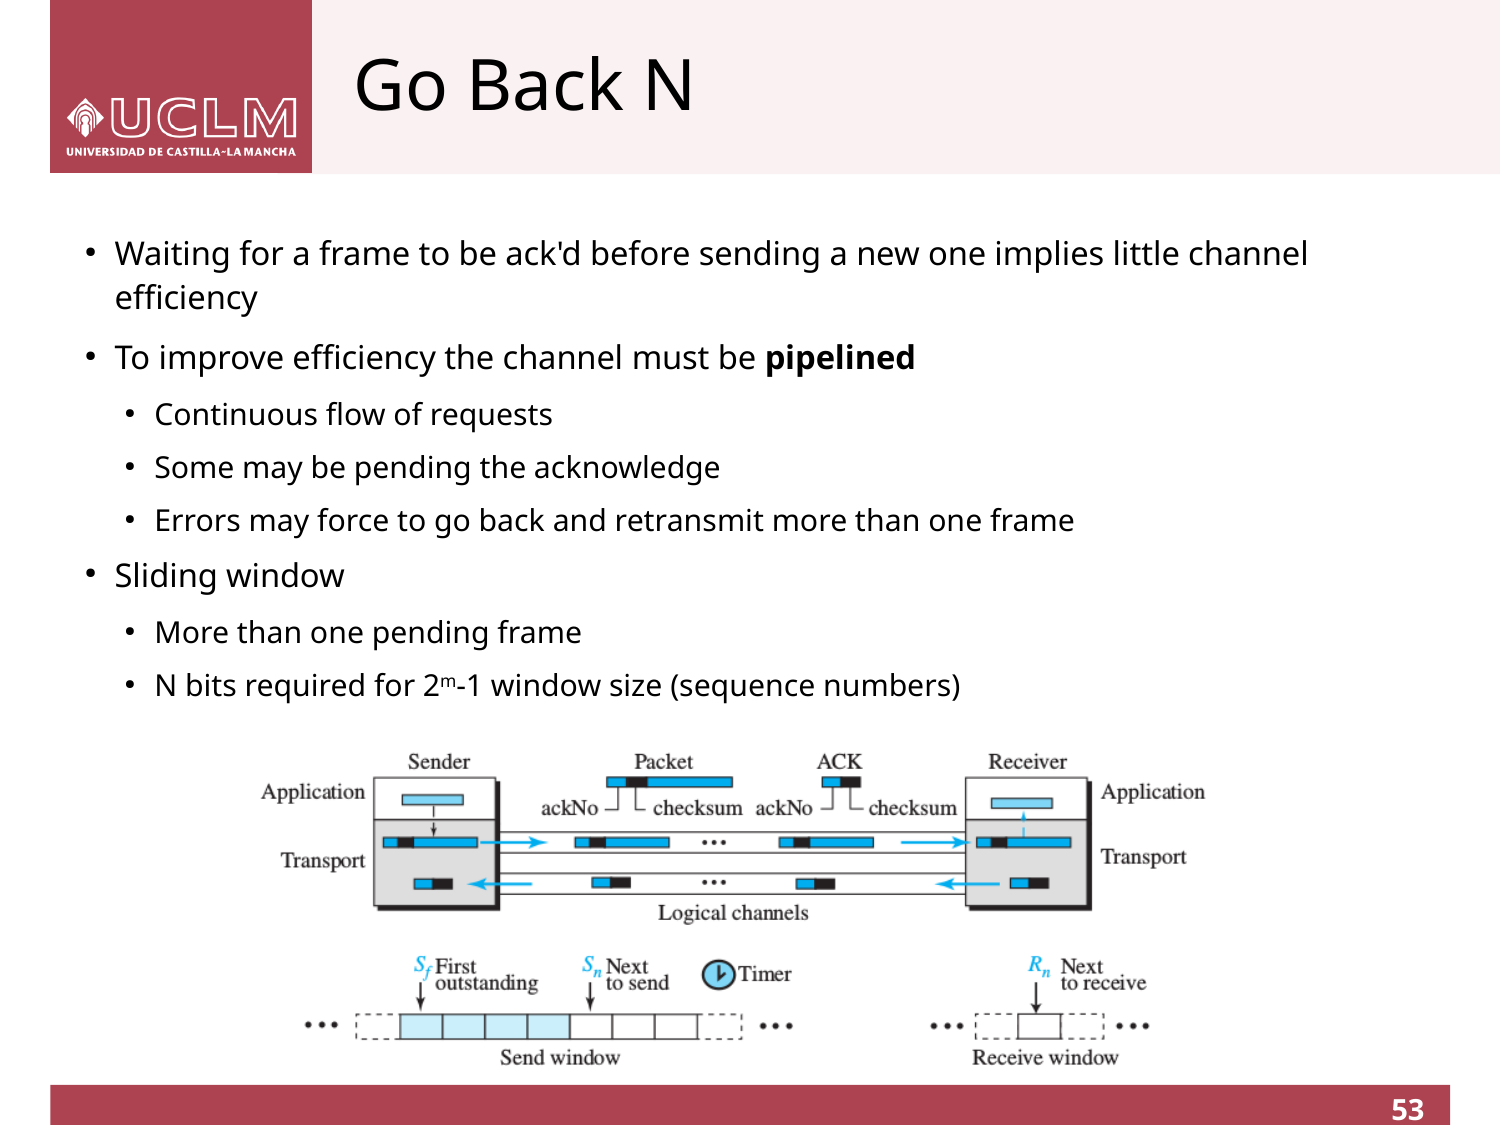

# Go Back N
Waiting for a frame to be ack'd before sending a new one implies little channel efficiency
To improve efficiency the channel must be pipelined
Continuous flow of requests
Some may be pending the acknowledge
Errors may force to go back and retransmit more than one frame
Sliding window
More than one pending frame
N bits required for 2m-1 window size (sequence numbers)
53